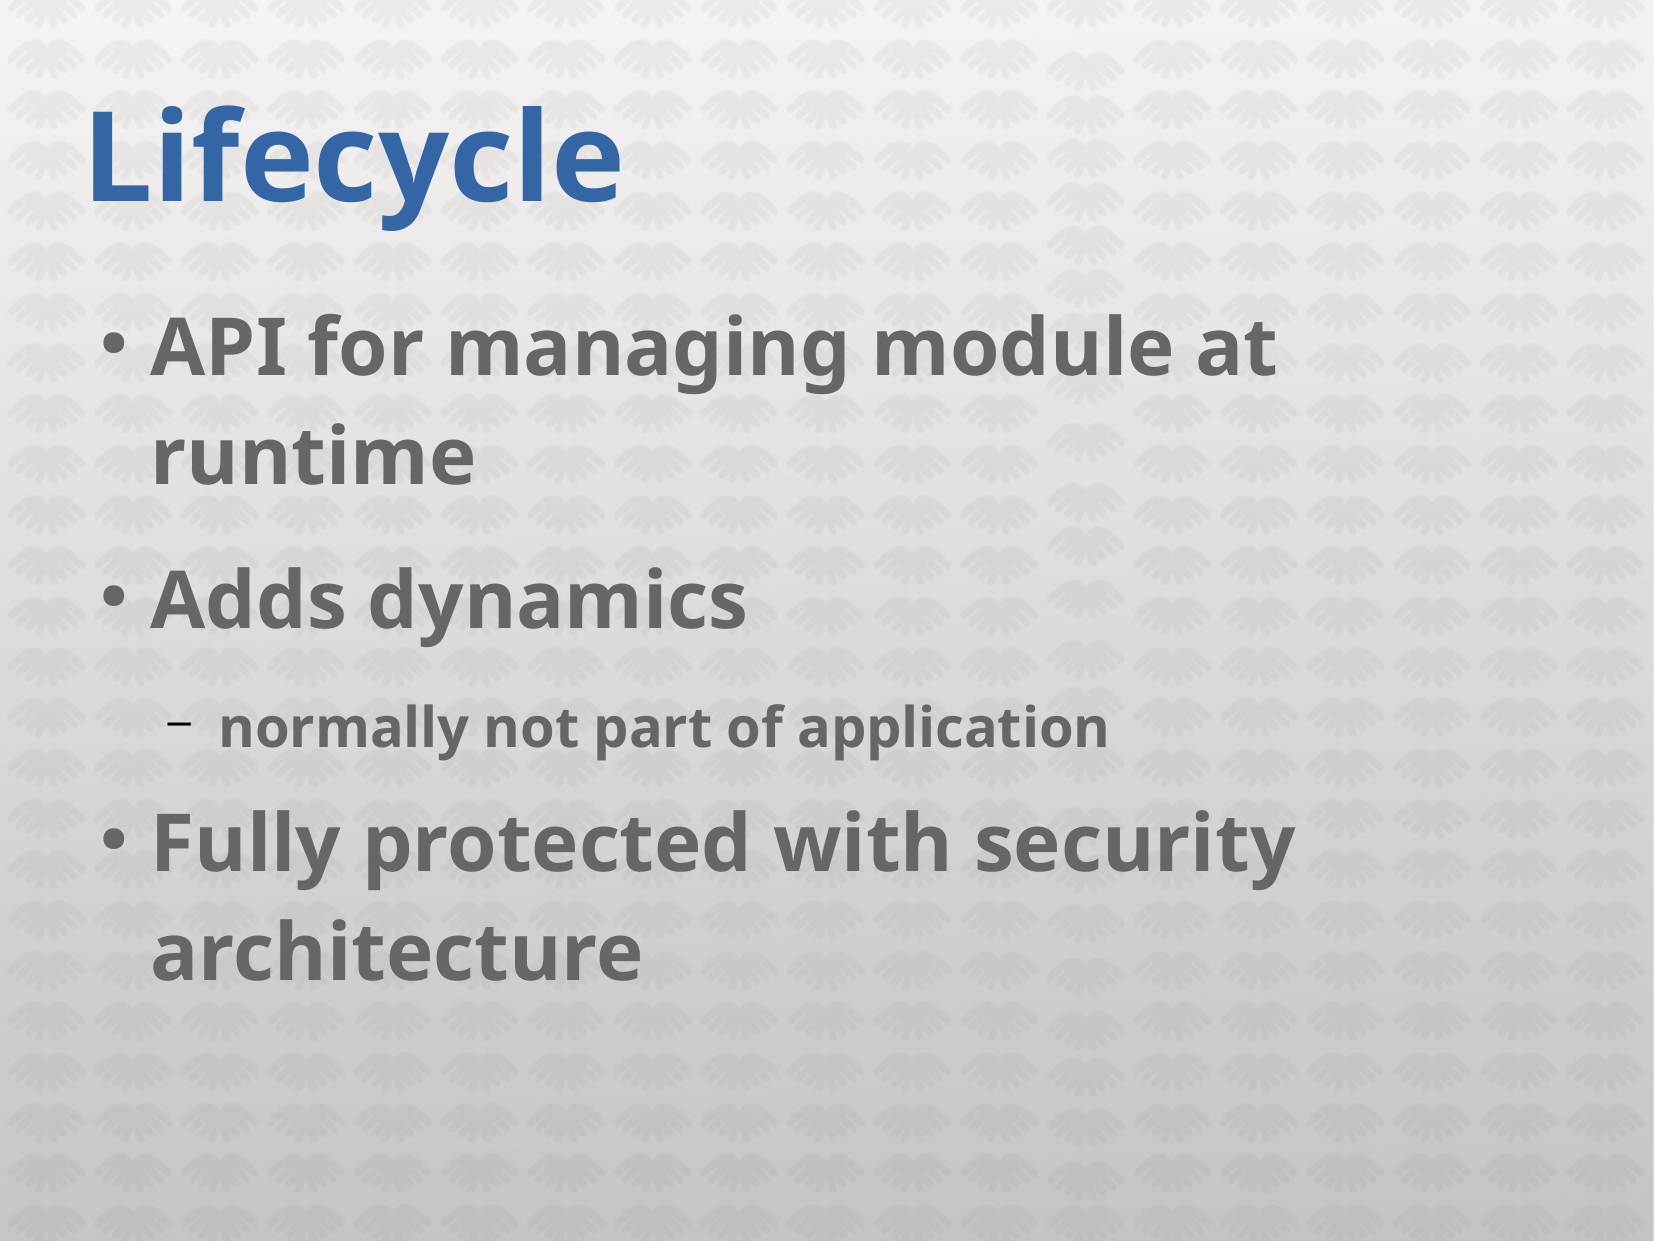

# Lifecycle
API for managing module at runtime
Adds dynamics
normally not part of application
Fully protected with security architecture